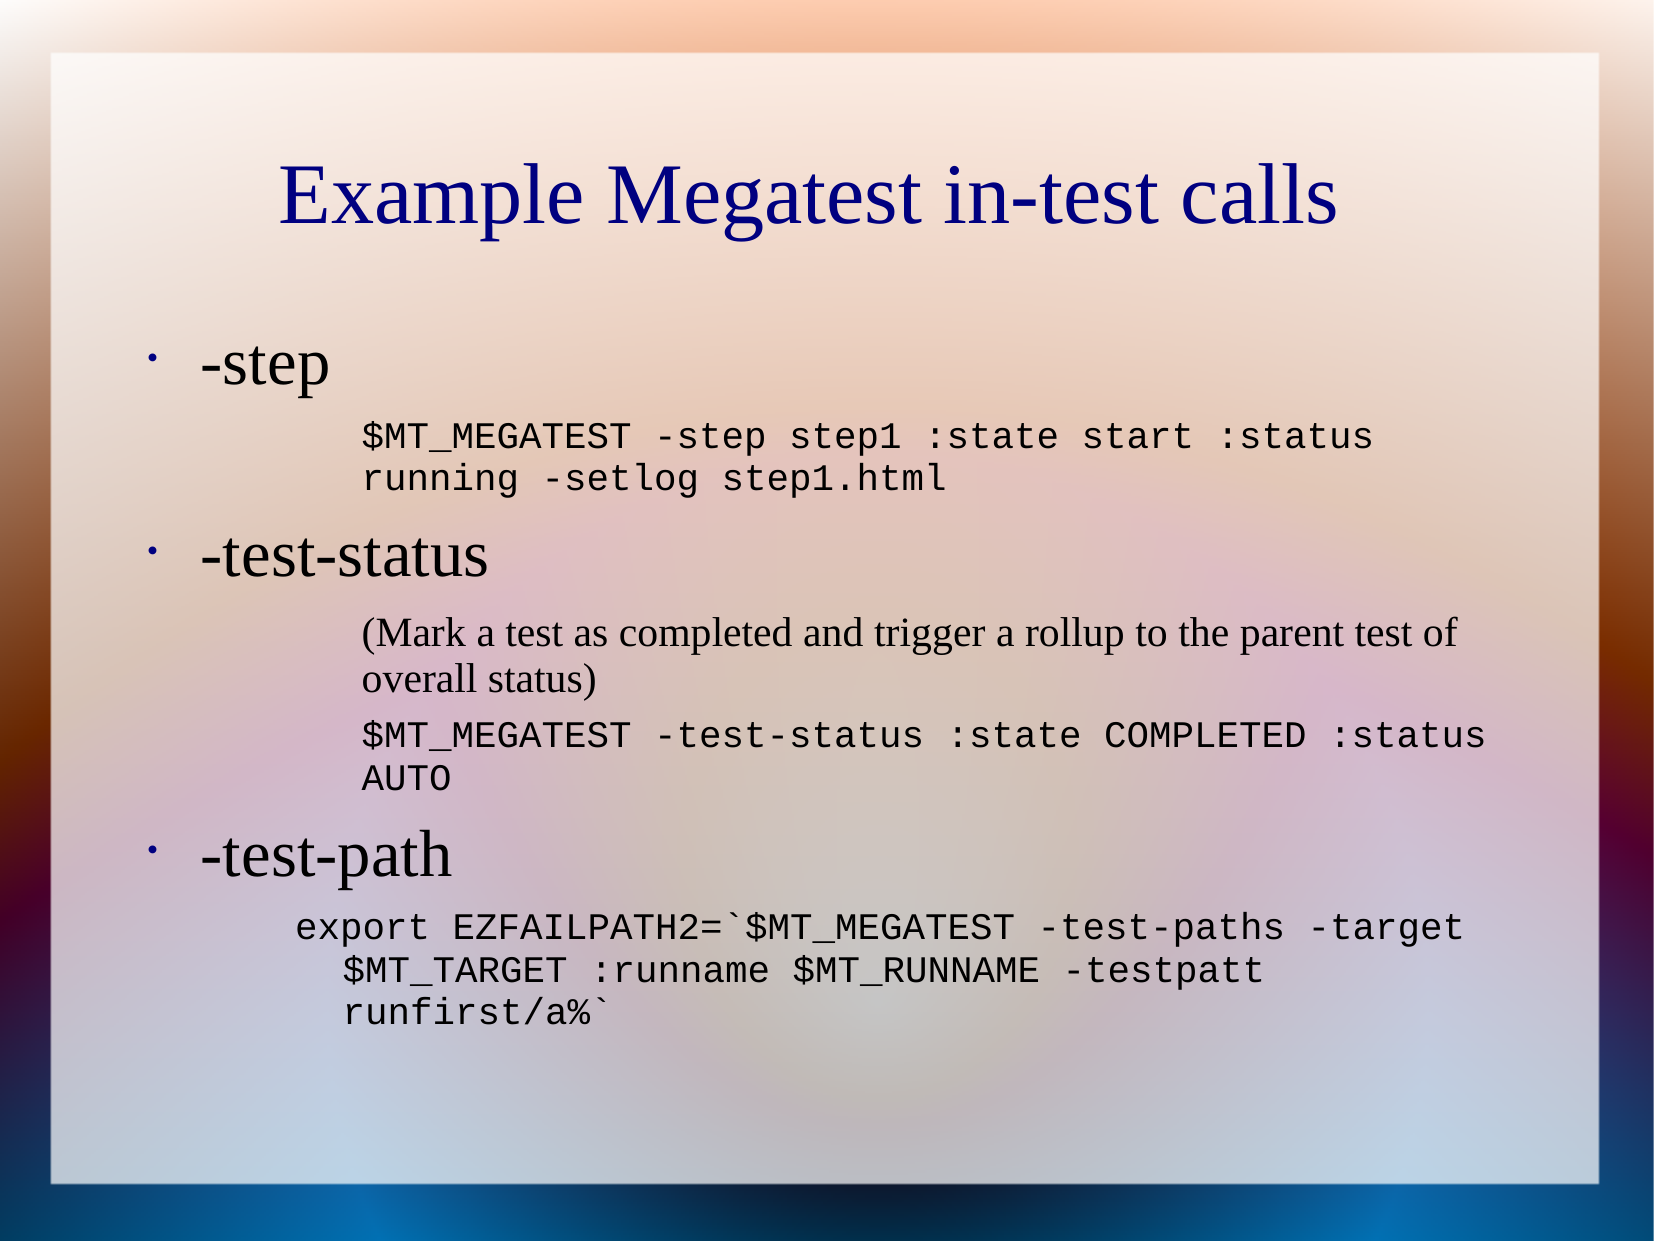

# Example Megatest in-test calls
-step
$MT_MEGATEST -step step1 :state start :status running -setlog step1.html
-test-status
(Mark a test as completed and trigger a rollup to the parent test of overall status)
$MT_MEGATEST -test-status :state COMPLETED :status AUTO
-test-path
export EZFAILPATH2=`$MT_MEGATEST -test-paths -target $MT_TARGET :runname $MT_RUNNAME -testpatt runfirst/a%`